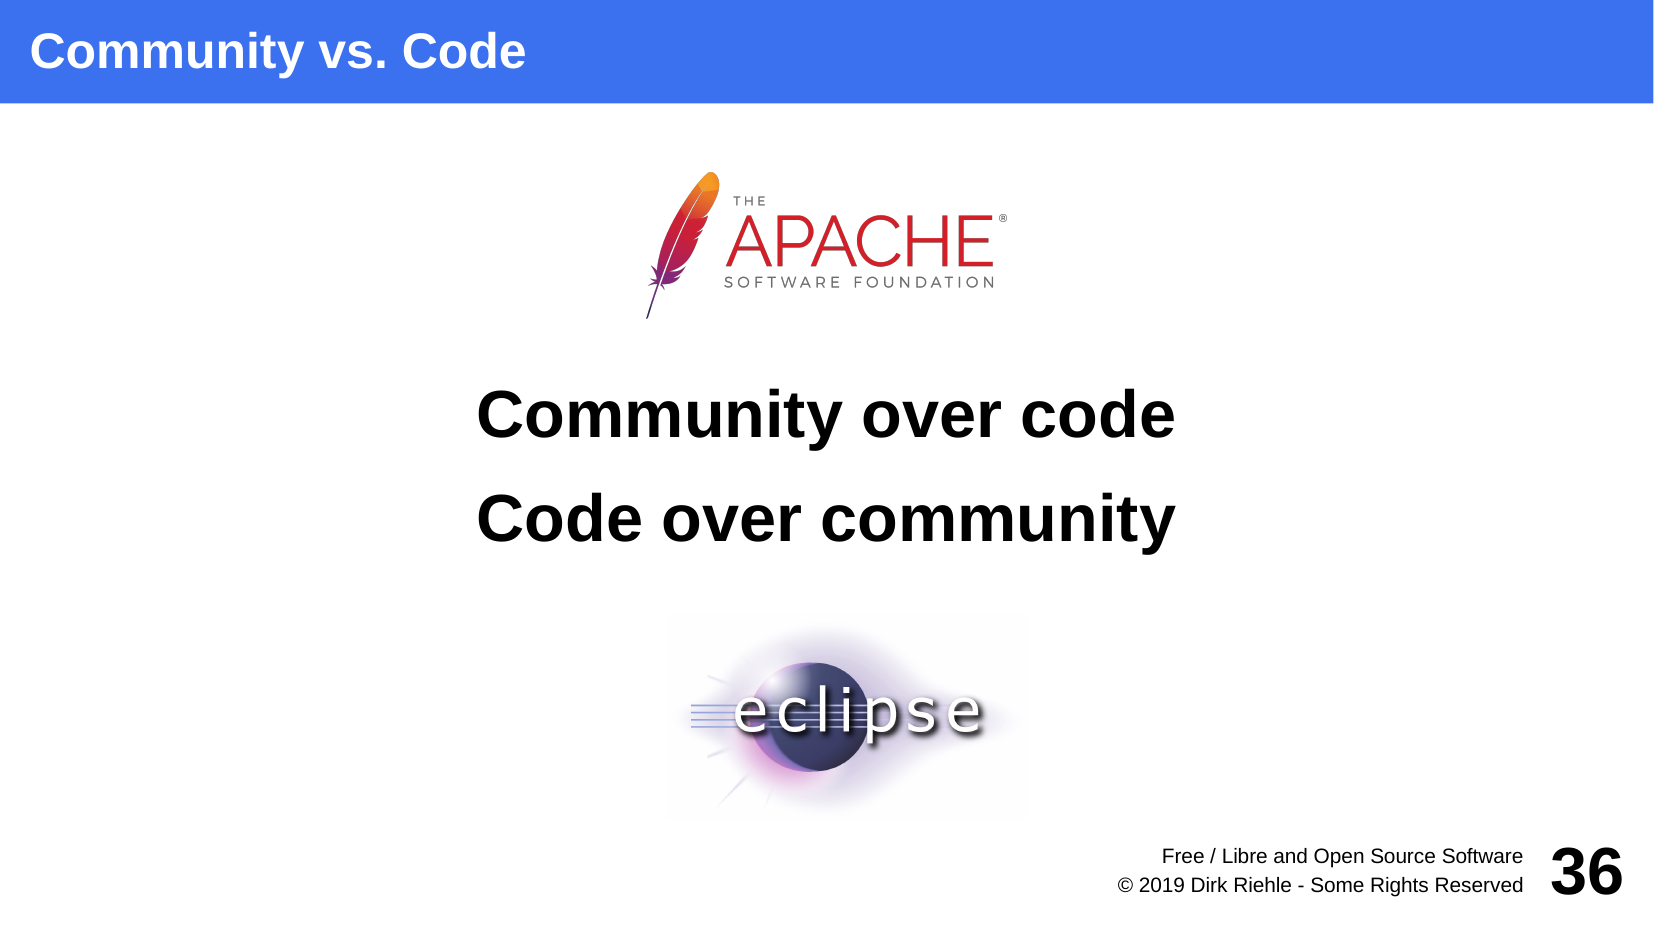

# Community vs. Code
Community over code
Code over community
Free / Libre and Open Source Software
36
© 2019 Dirk Riehle - Some Rights Reserved